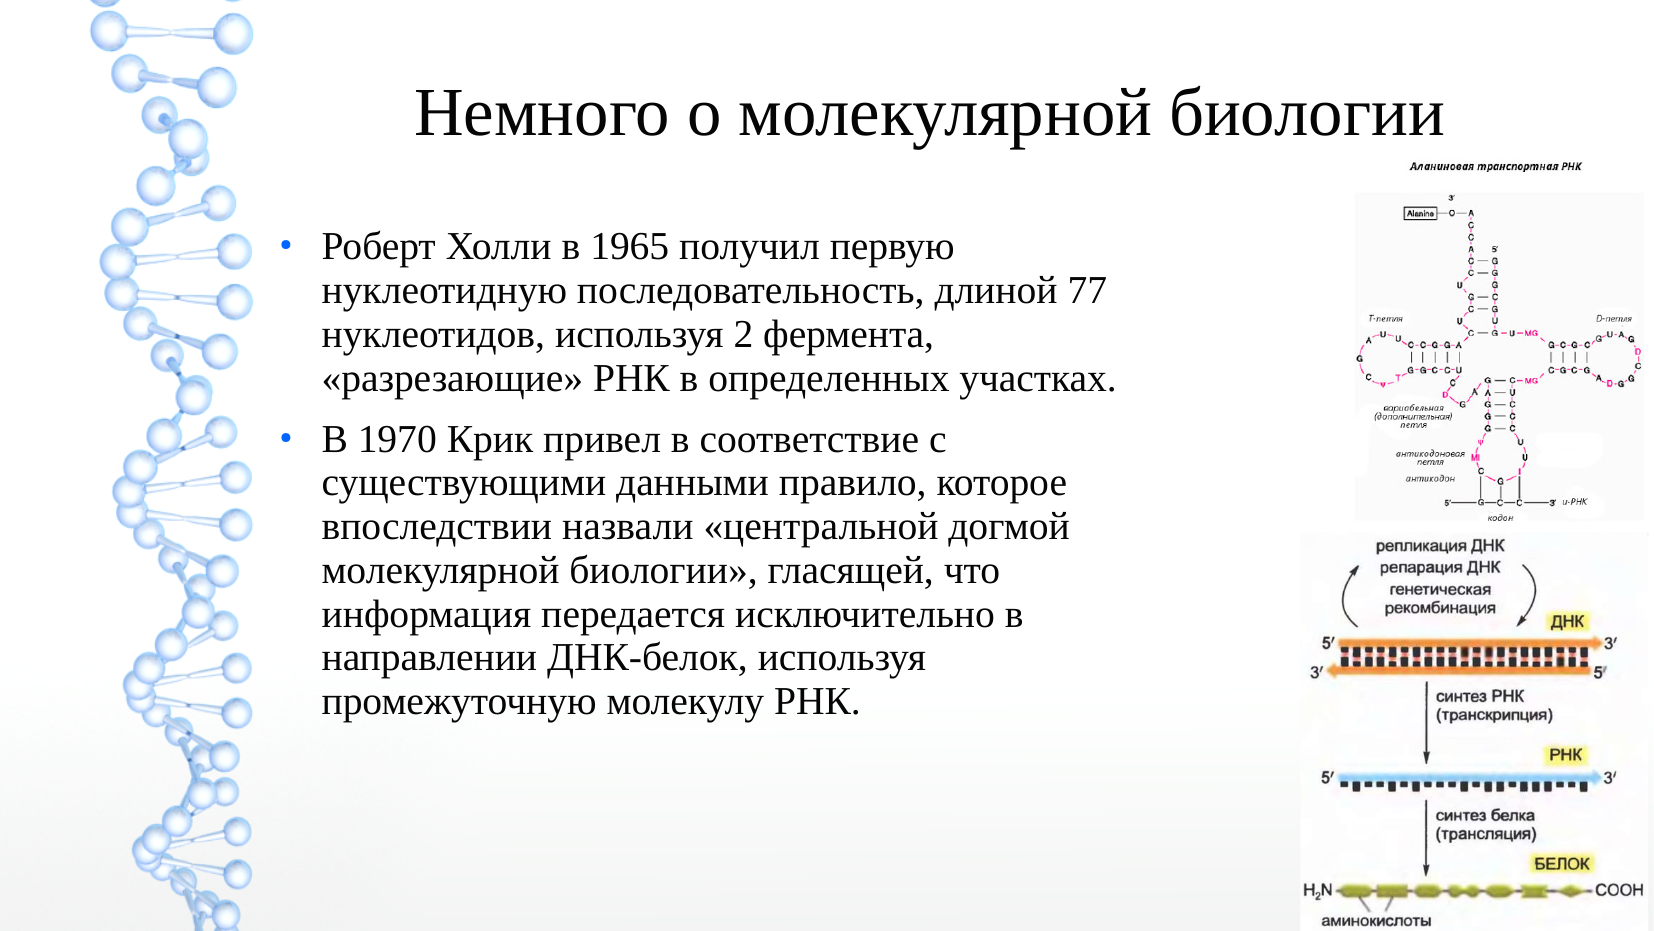

# Немного о молекулярной биологии
Роберт Холли в 1965 получил первую нуклеотидную последовательность, длиной 77 нуклеотидов, используя 2 фермента, «разрезающие» РНК в определенных участках.
В 1970 Крик привел в соответствие с существующими данными правило, которое впоследствии назвали «центральной догмой молекулярной биологии», гласящей, что информация передается исключительно в направлении ДНК-белок, используя промежуточную молекулу РНК.
10